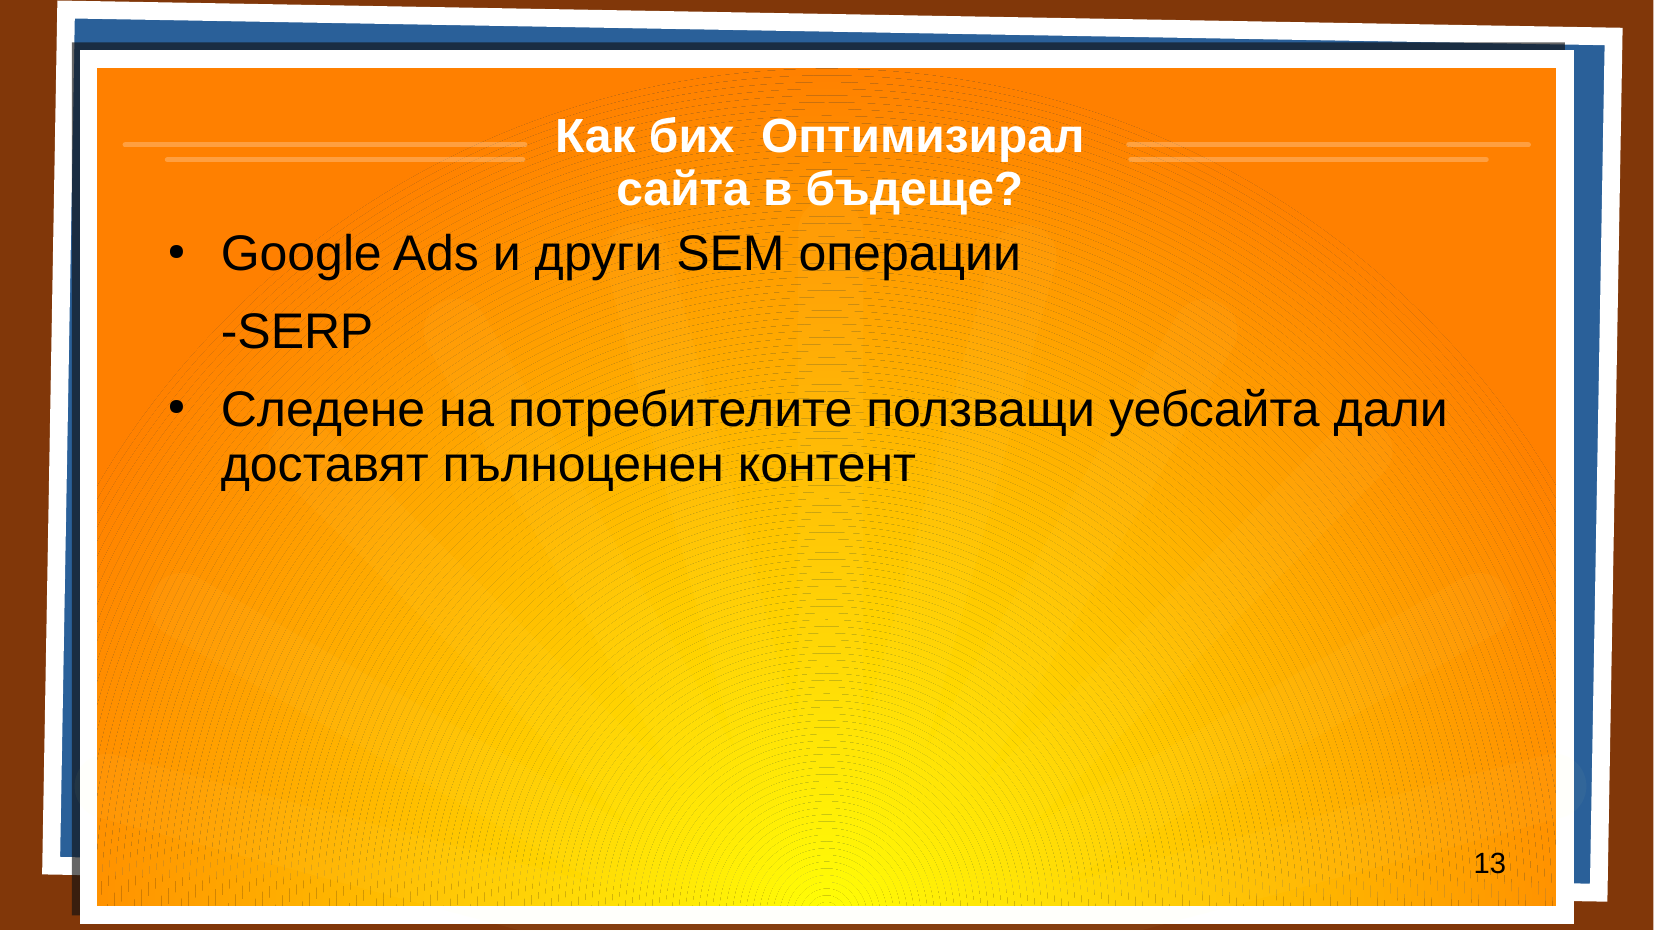

# Как бих Оптимизирал сайта в бъдеще?
Google Ads и други SEM операции
-SERP
Следене на потребителите ползващи уебсайта дали доставят пълноценен контент
13